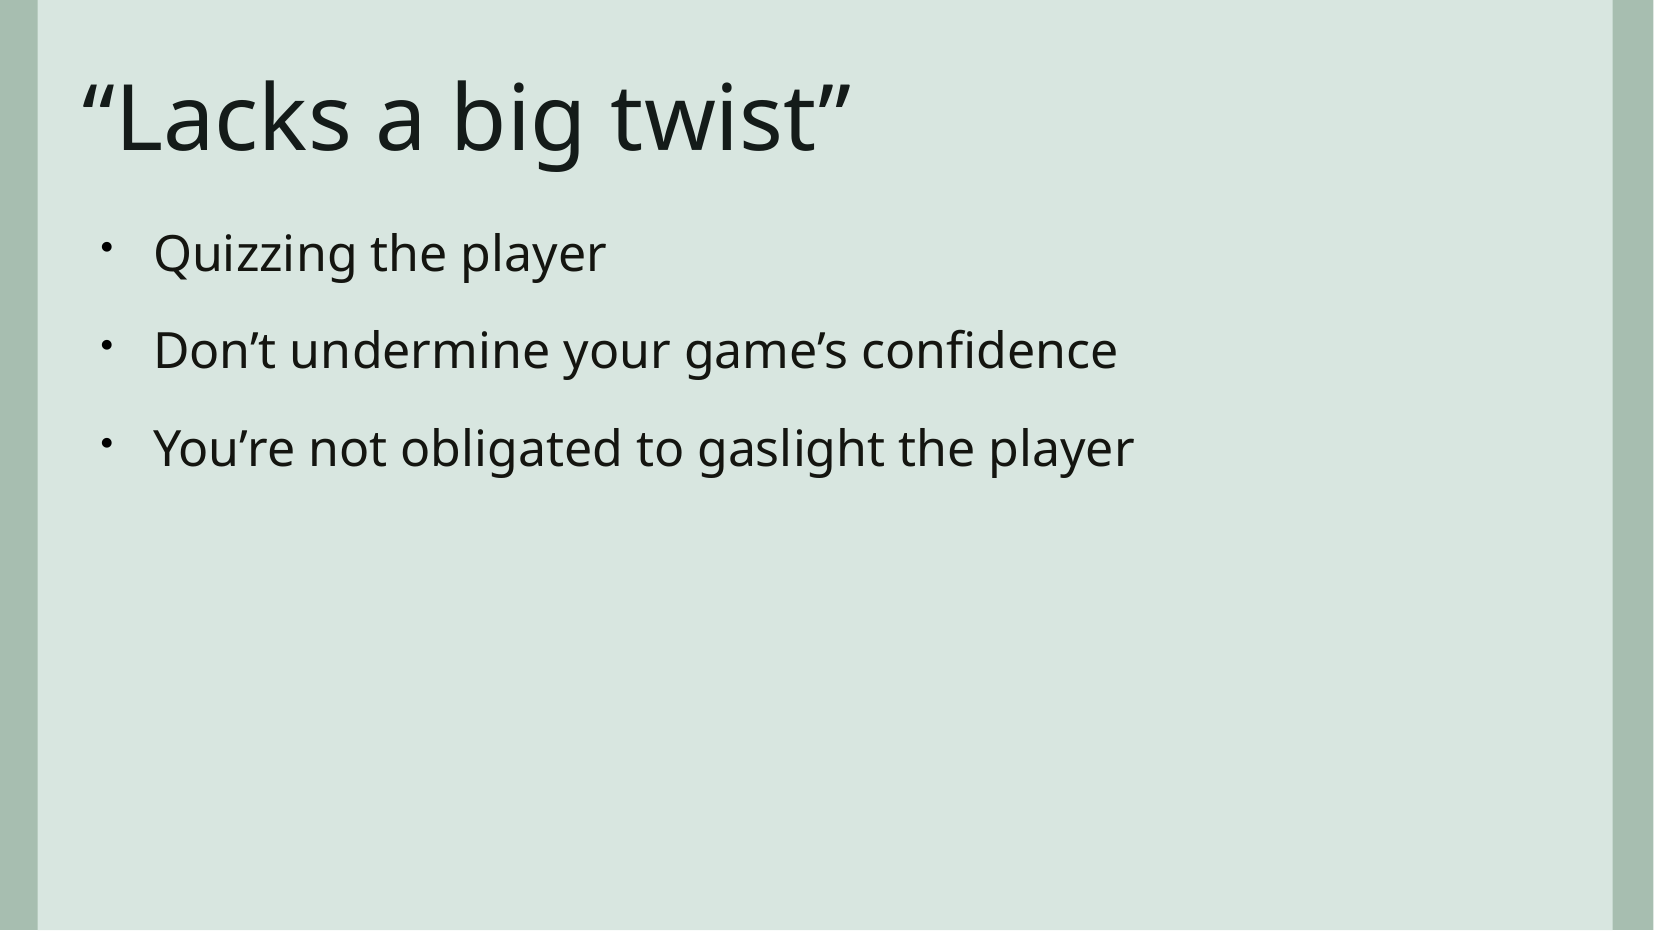

# “Lacks a big twist”
Quizzing the player
Don’t undermine your game’s confidence
You’re not obligated to gaslight the player